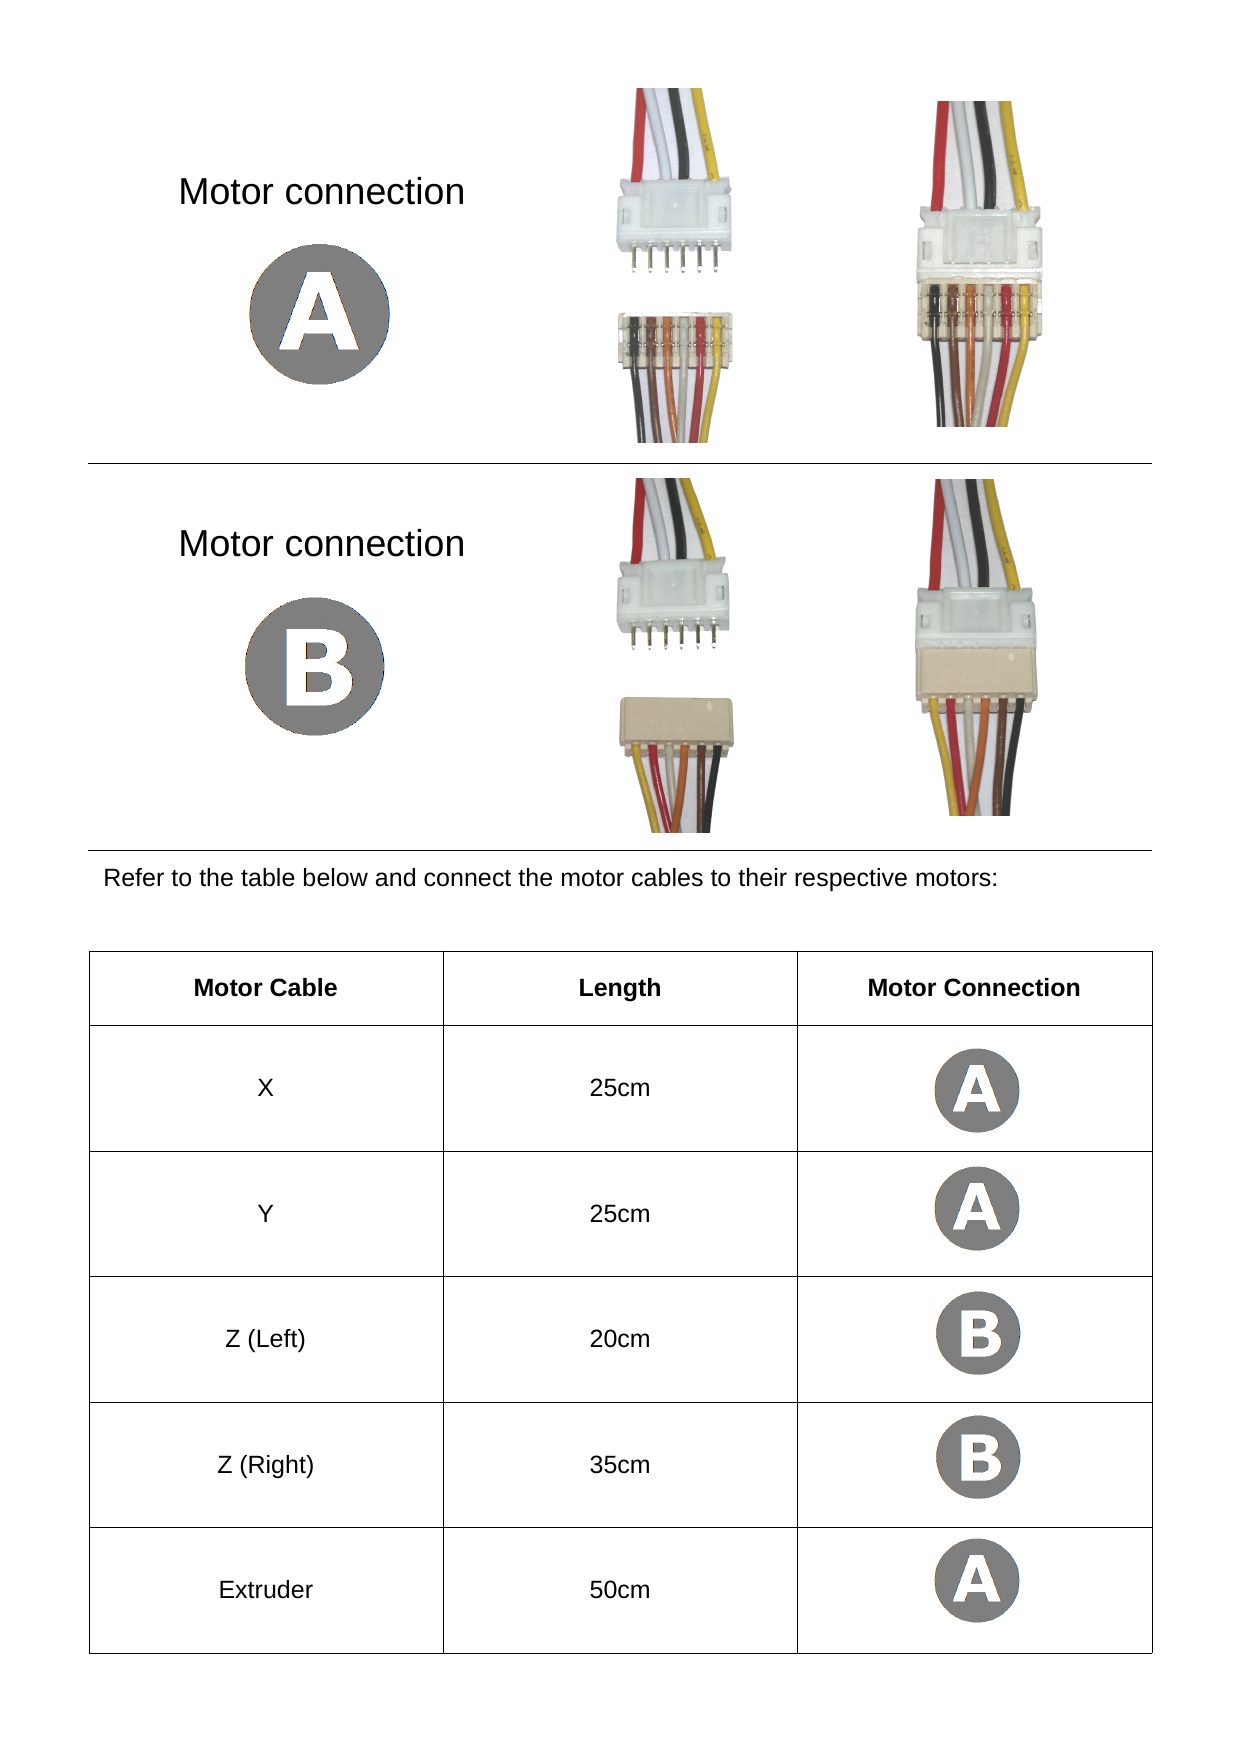

Motor connection
Motor connection
Refer to the table below and connect the motor cables to their respective motors:
| Motor Cable | Length | Motor Connection |
| --- | --- | --- |
| X | 25cm | |
| Y | 25cm | |
| Z (Left) | 20cm | |
| Z (Right) | 35cm | |
| Extruder | 50cm | |